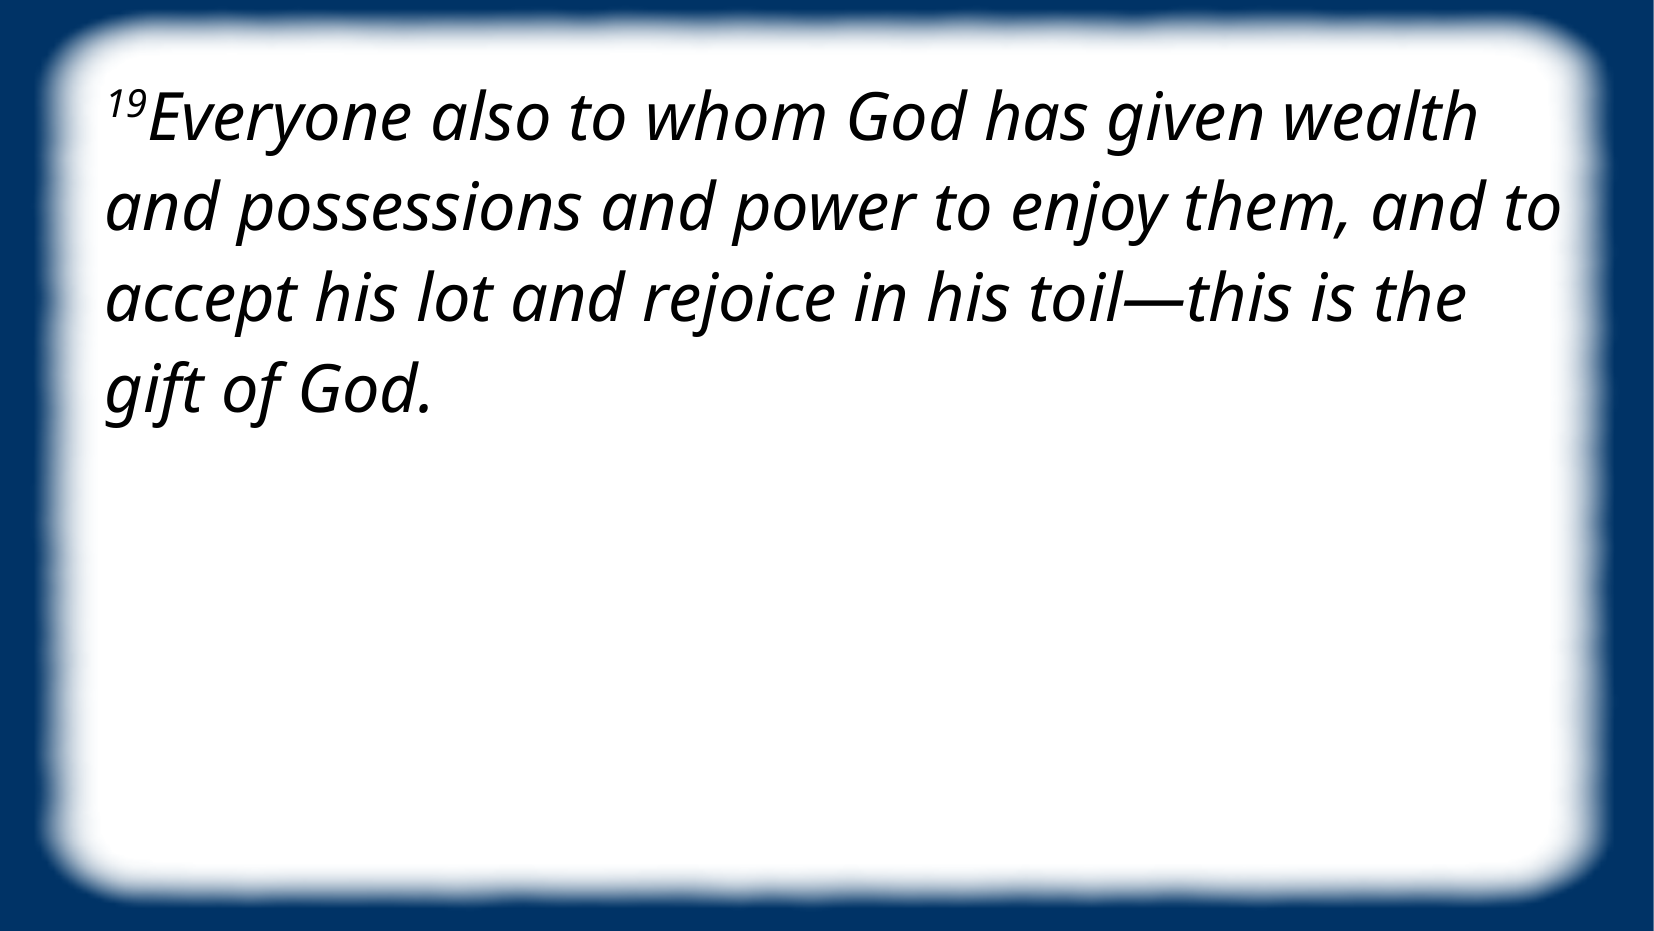

19Everyone also to whom God has given wealth and possessions and power to enjoy them, and to accept his lot and rejoice in his toil—this is the gift of God.